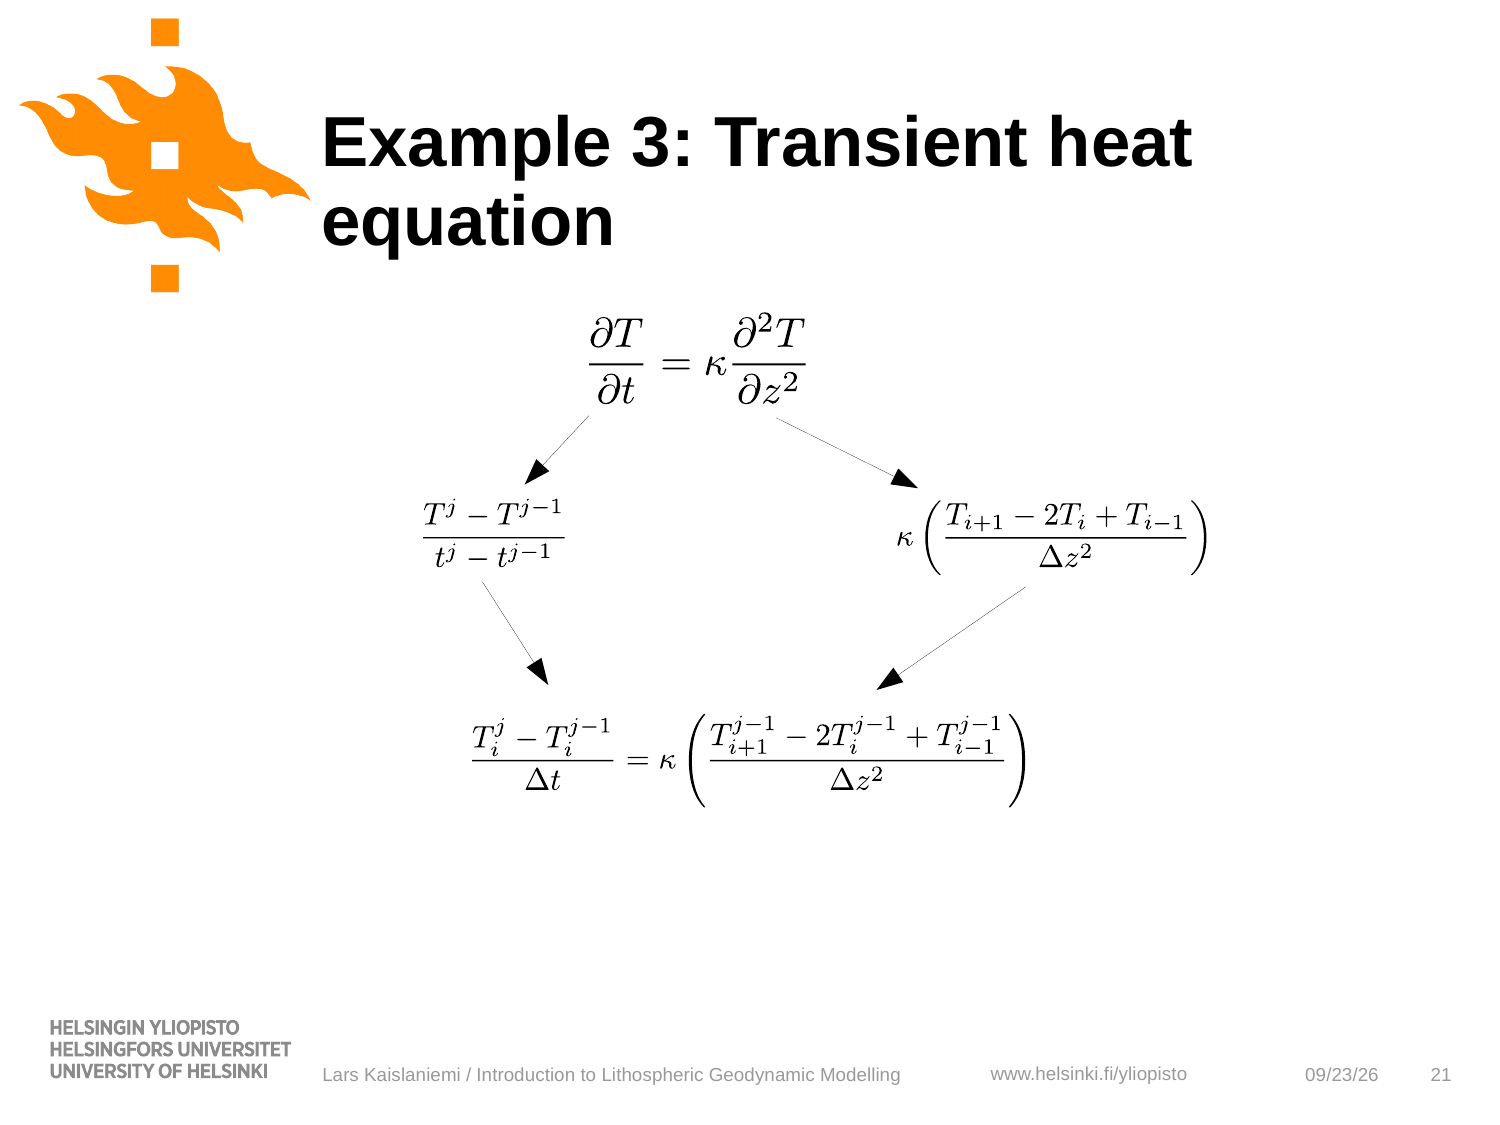

# Example 3: Transient heat equation
Lars Kaislaniemi / Introduction to Lithospheric Geodynamic Modelling
21